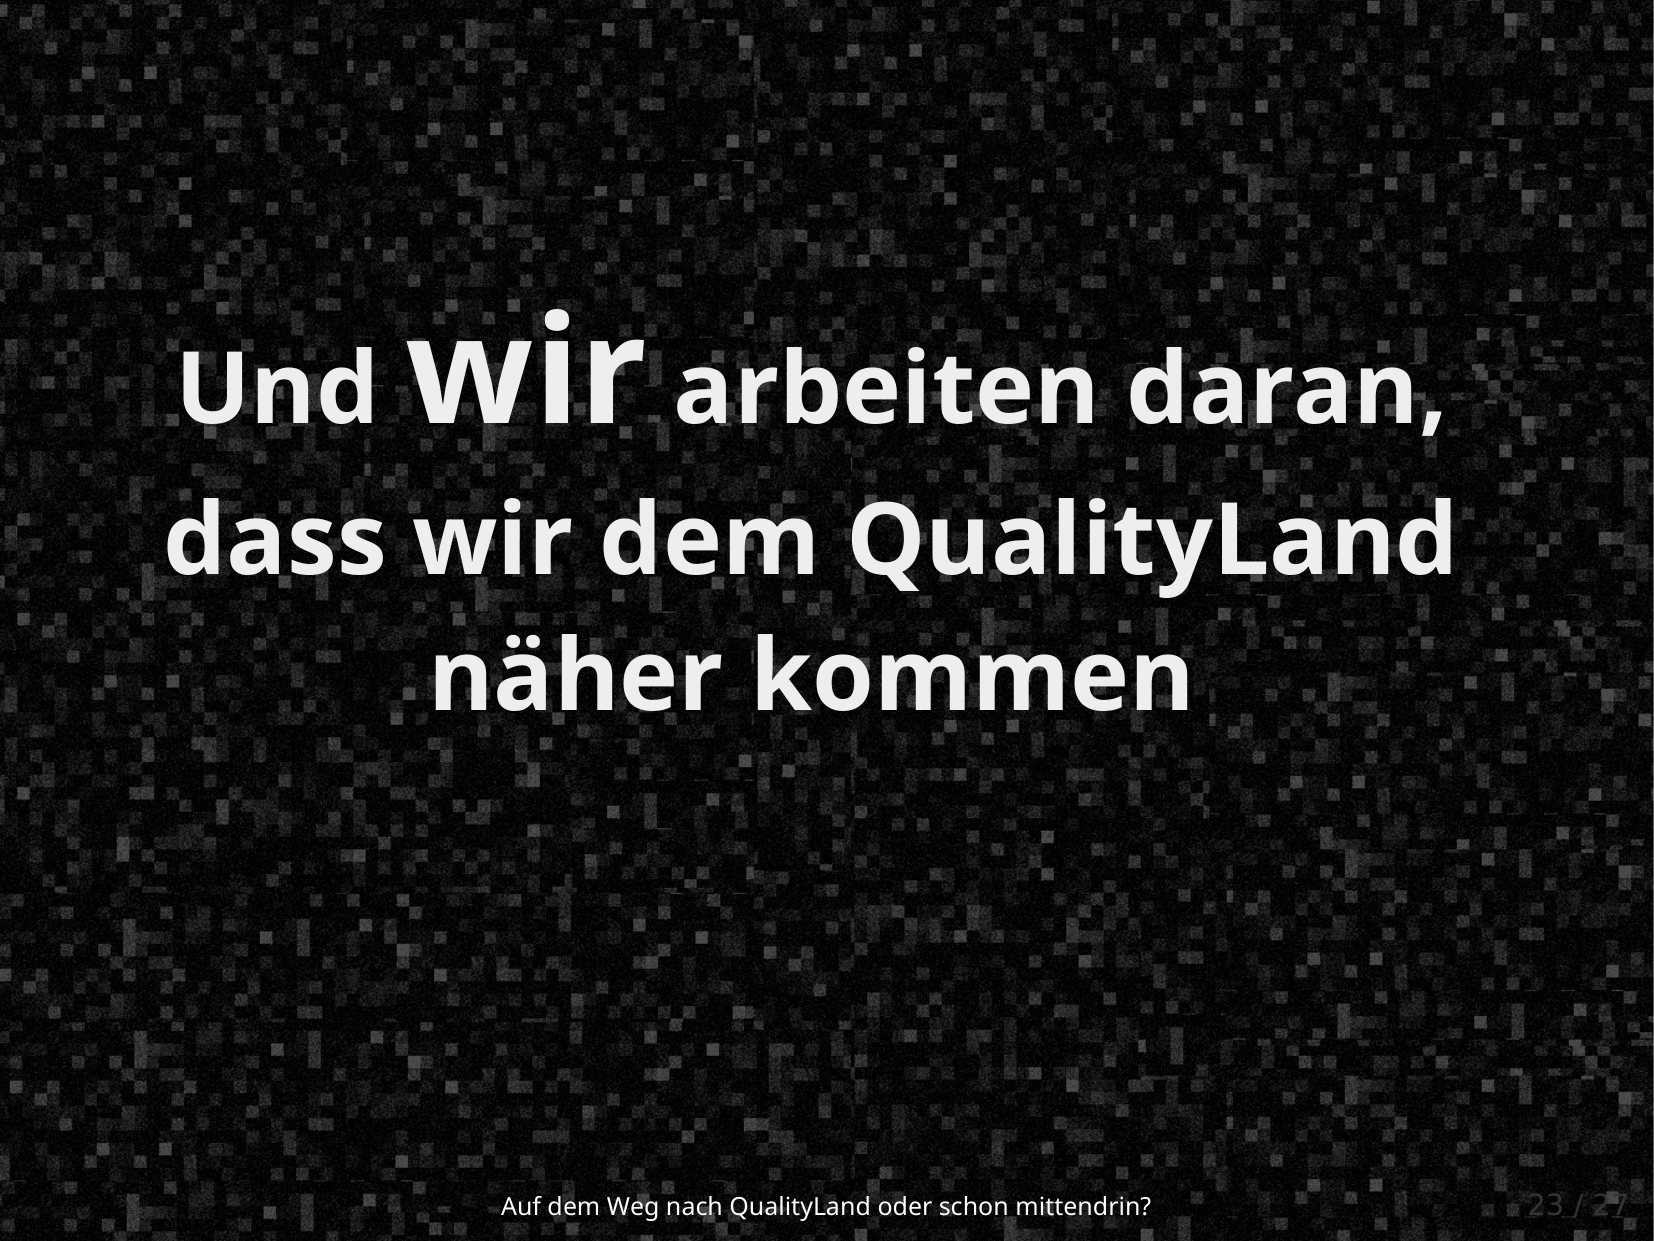

# Und wir arbeiten daran, dass wir dem QualityLand näher kommen